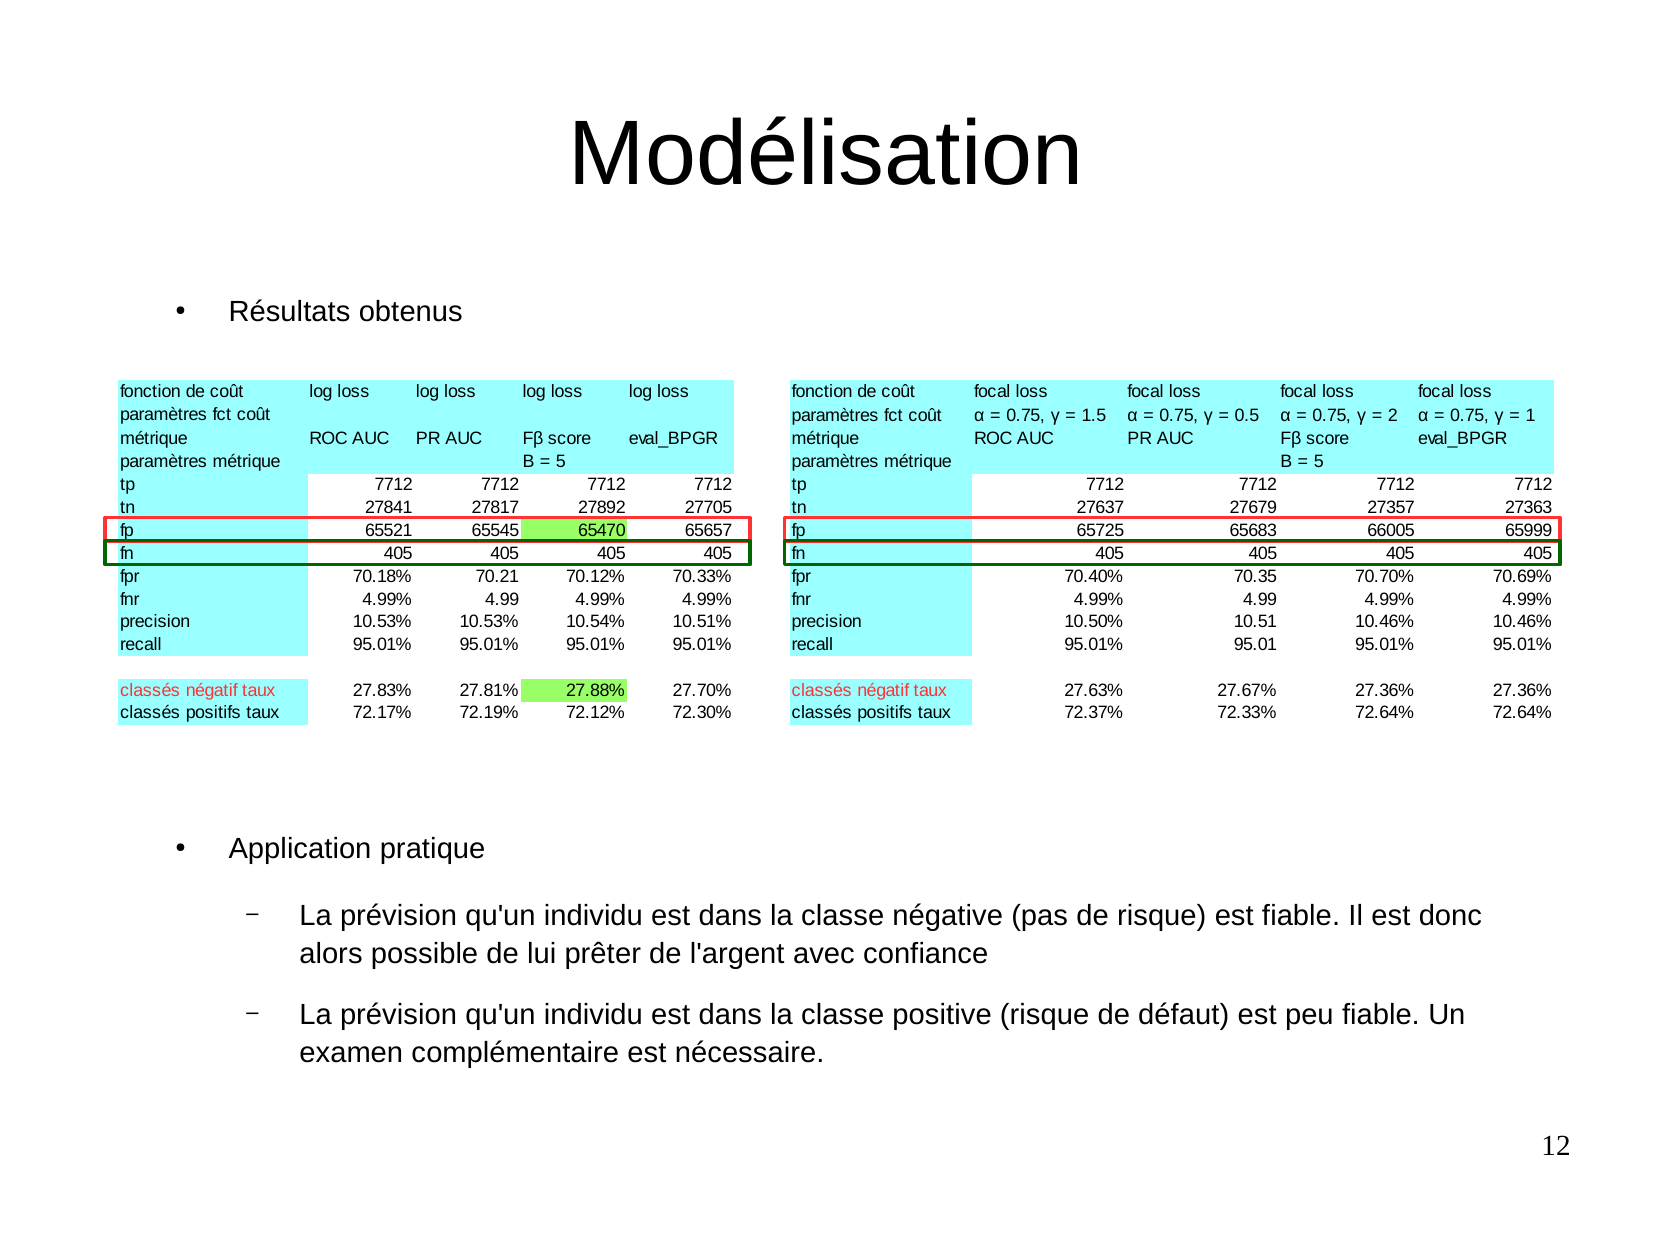

# Modélisation
Résultats obtenus
Application pratique
La prévision qu'un individu est dans la classe négative (pas de risque) est fiable. Il est donc alors possible de lui prêter de l'argent avec confiance
La prévision qu'un individu est dans la classe positive (risque de défaut) est peu fiable. Un examen complémentaire est nécessaire.
12